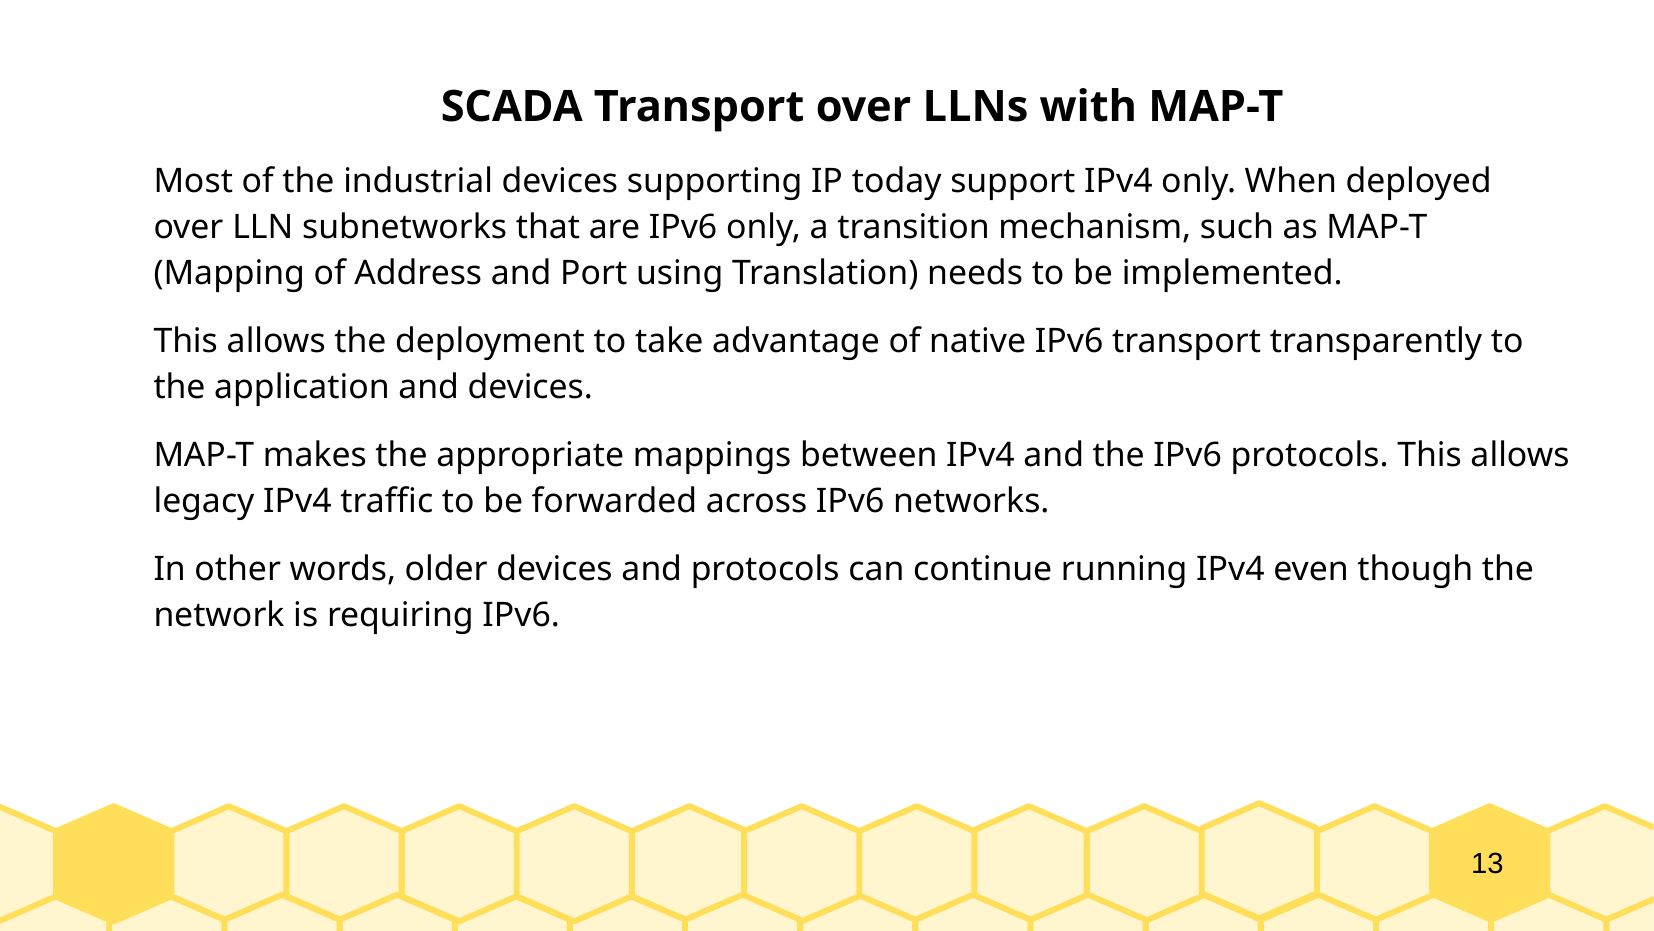

# SCADA Transport over LLNs with MAP-T
Most of the industrial devices supporting IP today support IPv4 only. When deployed over LLN subnetworks that are IPv6 only, a transition mechanism, such as MAP-T (Mapping of Address and Port using Translation) needs to be implemented.
This allows the deployment to take advantage of native IPv6 transport transparently to the application and devices.
MAP-T makes the appropriate mappings between IPv4 and the IPv6 protocols. This allows legacy IPv4 traffic to be forwarded across IPv6 networks.
In other words, older devices and protocols can continue running IPv4 even though the network is requiring IPv6.